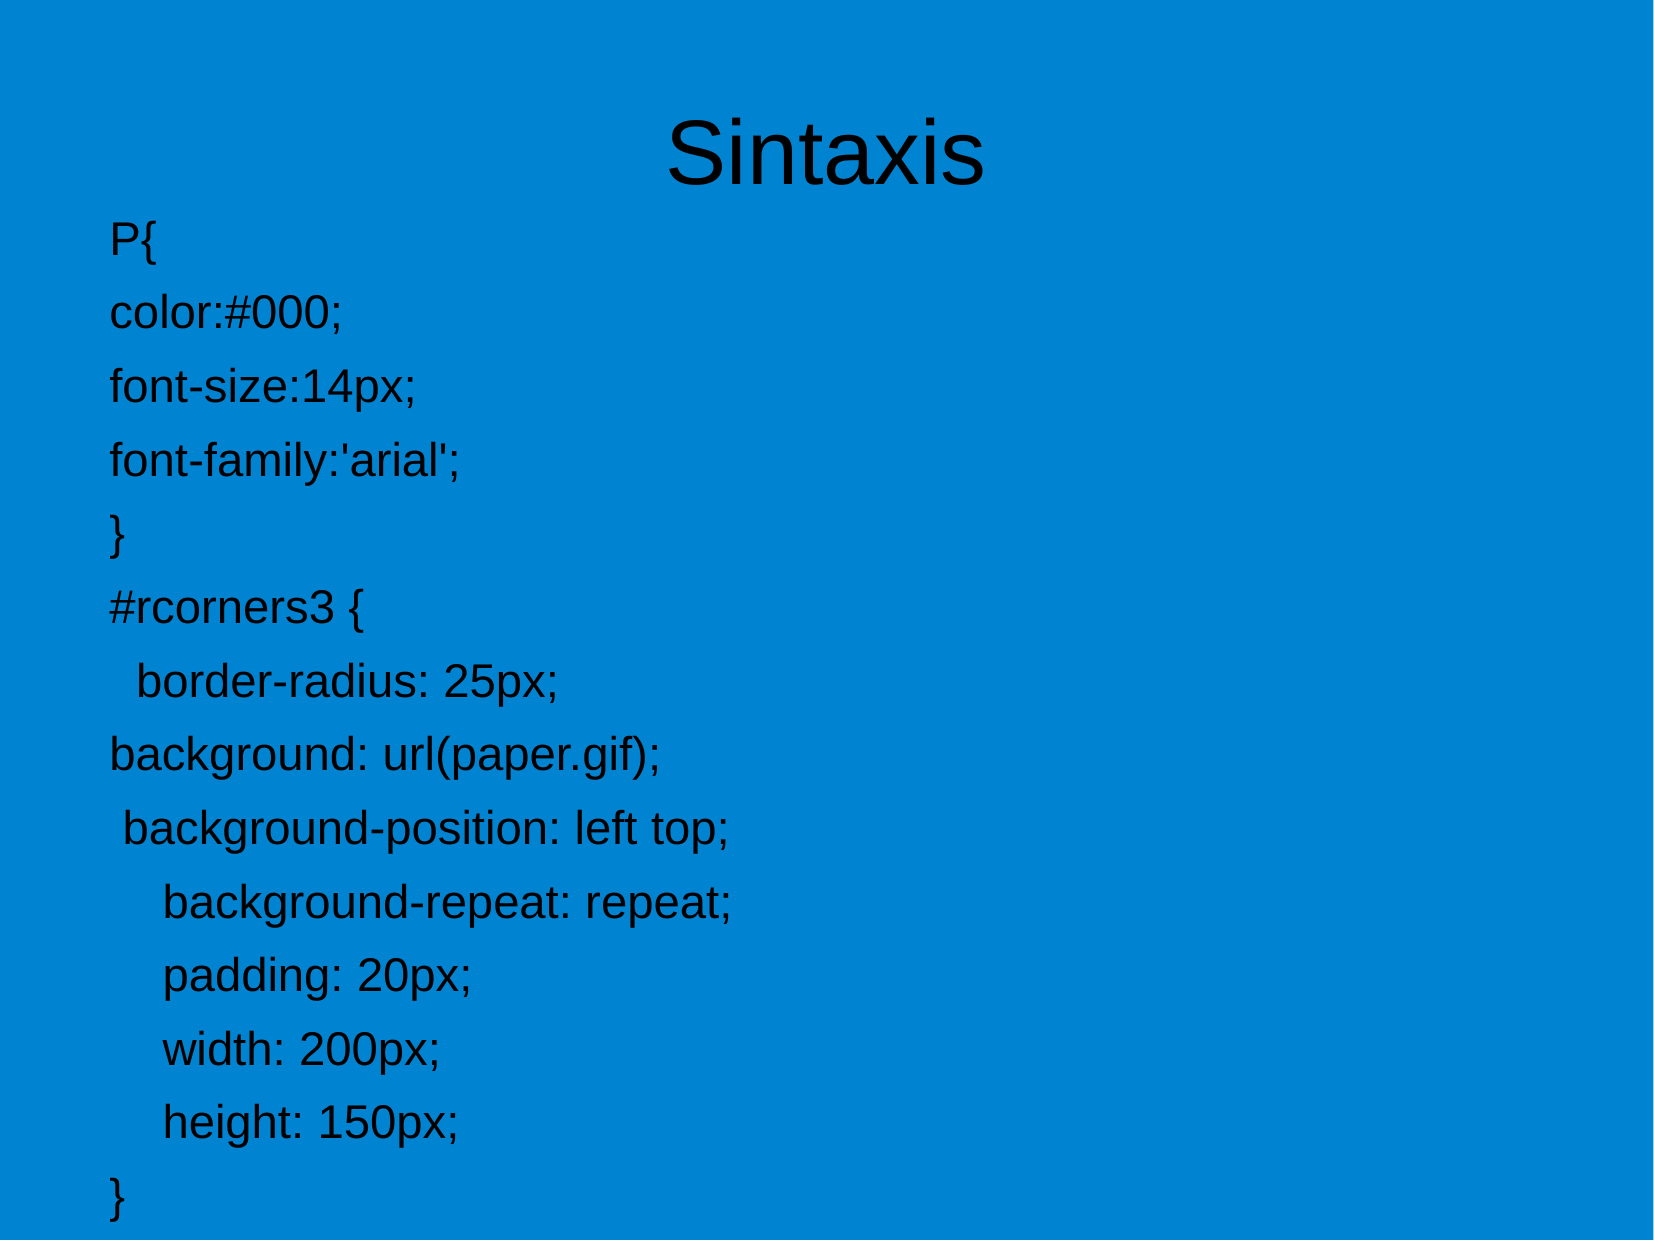

# Sintaxis
P{
color:#000;
font-size:14px;
font-family:'arial';
}
#rcorners3 {
 border-radius: 25px;
background: url(paper.gif);
 background-position: left top;
 background-repeat: repeat;
 padding: 20px;
 width: 200px;
 height: 150px;
}